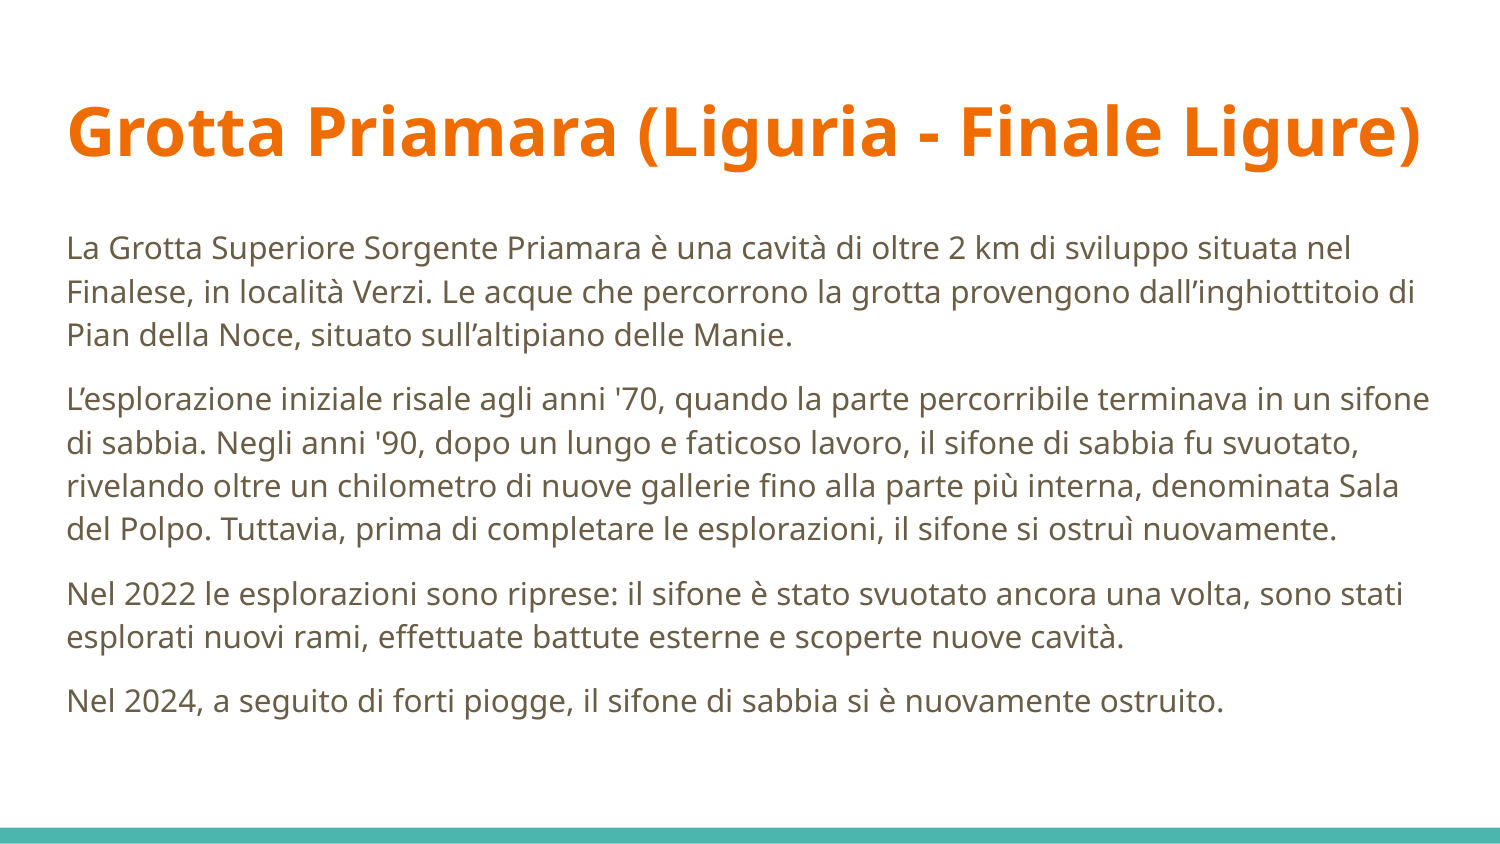

# Grotta Priamara (Liguria - Finale Ligure)
La Grotta Superiore Sorgente Priamara è una cavità di oltre 2 km di sviluppo situata nel Finalese, in località Verzi. Le acque che percorrono la grotta provengono dall’inghiottitoio di Pian della Noce, situato sull’altipiano delle Manie.
L’esplorazione iniziale risale agli anni '70, quando la parte percorribile terminava in un sifone di sabbia. Negli anni '90, dopo un lungo e faticoso lavoro, il sifone di sabbia fu svuotato, rivelando oltre un chilometro di nuove gallerie fino alla parte più interna, denominata Sala del Polpo. Tuttavia, prima di completare le esplorazioni, il sifone si ostruì nuovamente.
Nel 2022 le esplorazioni sono riprese: il sifone è stato svuotato ancora una volta, sono stati esplorati nuovi rami, effettuate battute esterne e scoperte nuove cavità.
Nel 2024, a seguito di forti piogge, il sifone di sabbia si è nuovamente ostruito.